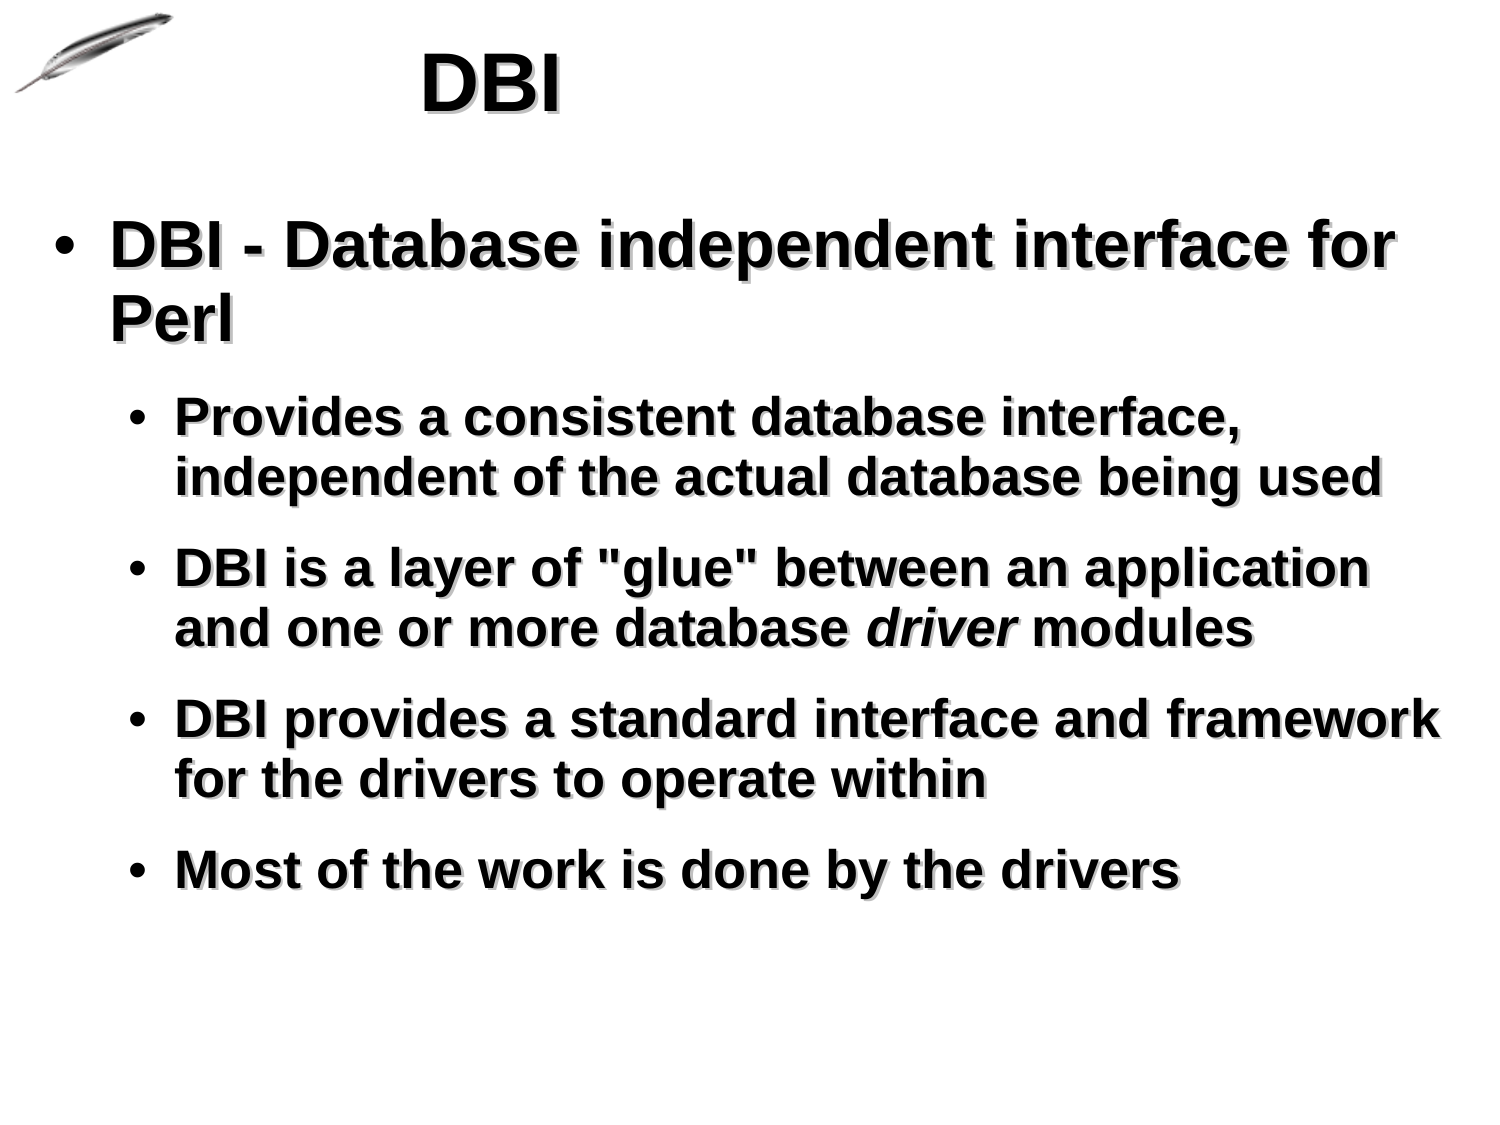

# DBI
DBI - Database independent interface for Perl
Provides a consistent database interface, independent of the actual database being used
DBI is a layer of "glue" between an application and one or more database driver modules
DBI provides a standard interface and framework for the drivers to operate within
Most of the work is done by the drivers